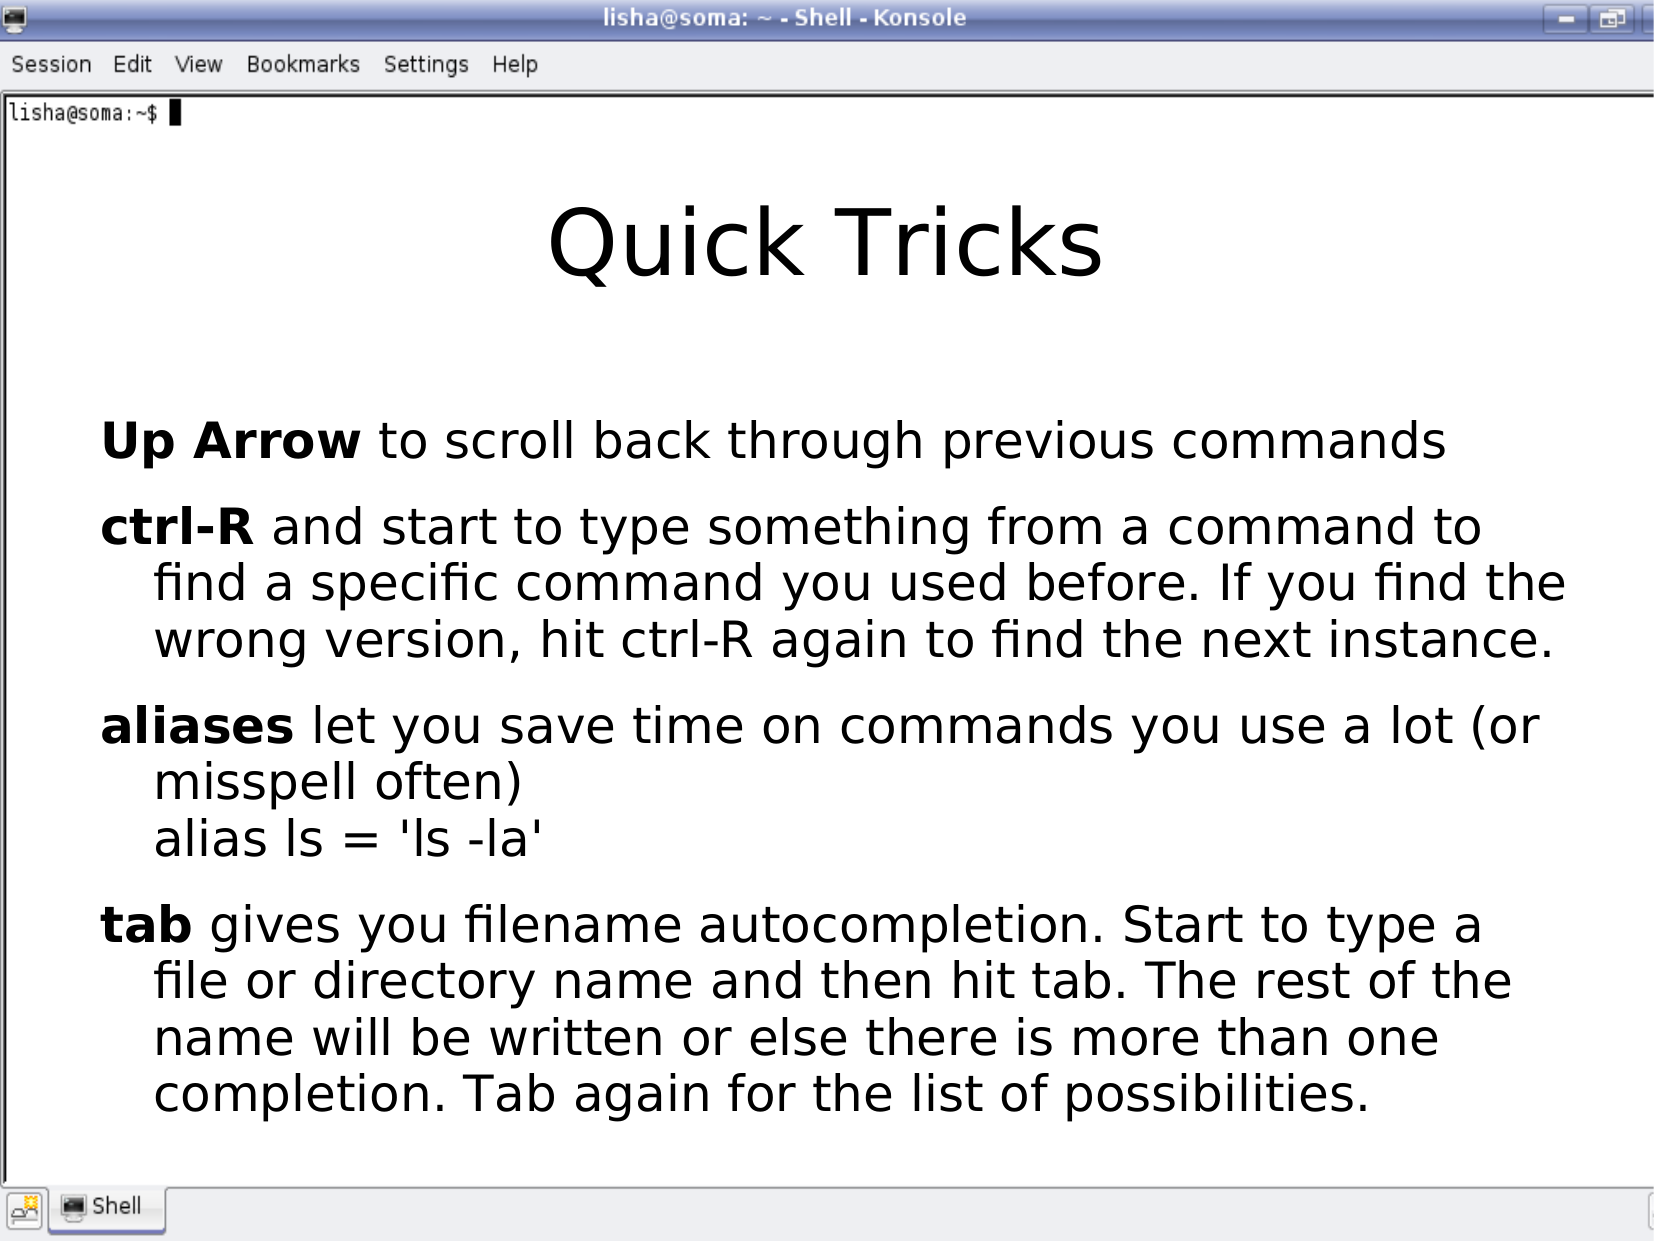

# Quick Tricks
Up Arrow to scroll back through previous commands
ctrl-R and start to type something from a command to find a specific command you used before. If you find the wrong version, hit ctrl-R again to find the next instance.
aliases let you save time on commands you use a lot (or misspell often)
alias ls = 'ls -la'
tab gives you filename autocompletion. Start to type a file or directory name and then hit tab. The rest of the name will be written or else there is more than one completion. Tab again for the list of possibilities.